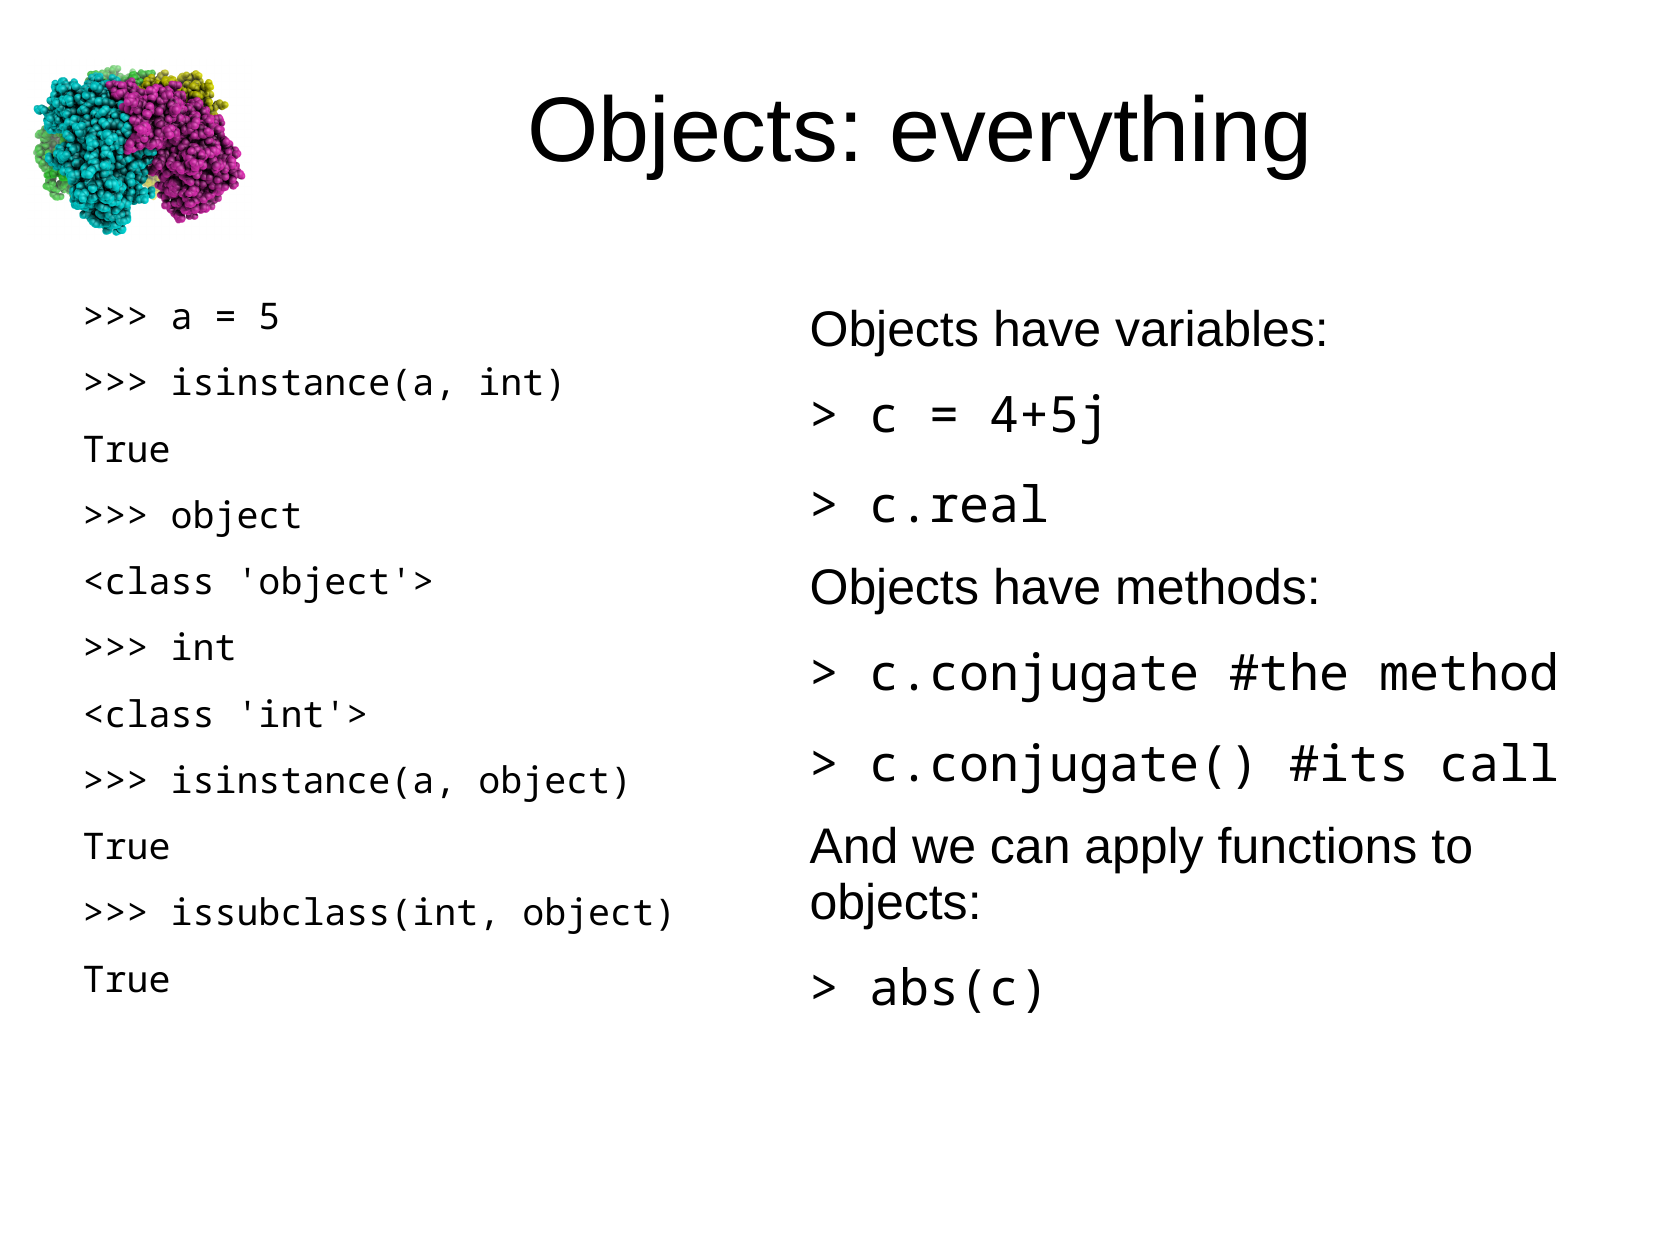

# Objects: everything
>>> a = 5
>>> isinstance(a, int)
True
>>> object
<class 'object'>
>>> int
<class 'int'>
>>> isinstance(a, object)
True
>>> issubclass(int, object)
True
Objects have variables:
> c = 4+5j
> c.real
Objects have methods:
> c.conjugate #the method
> c.conjugate() #its call
And we can apply functions to objects:
> abs(c)